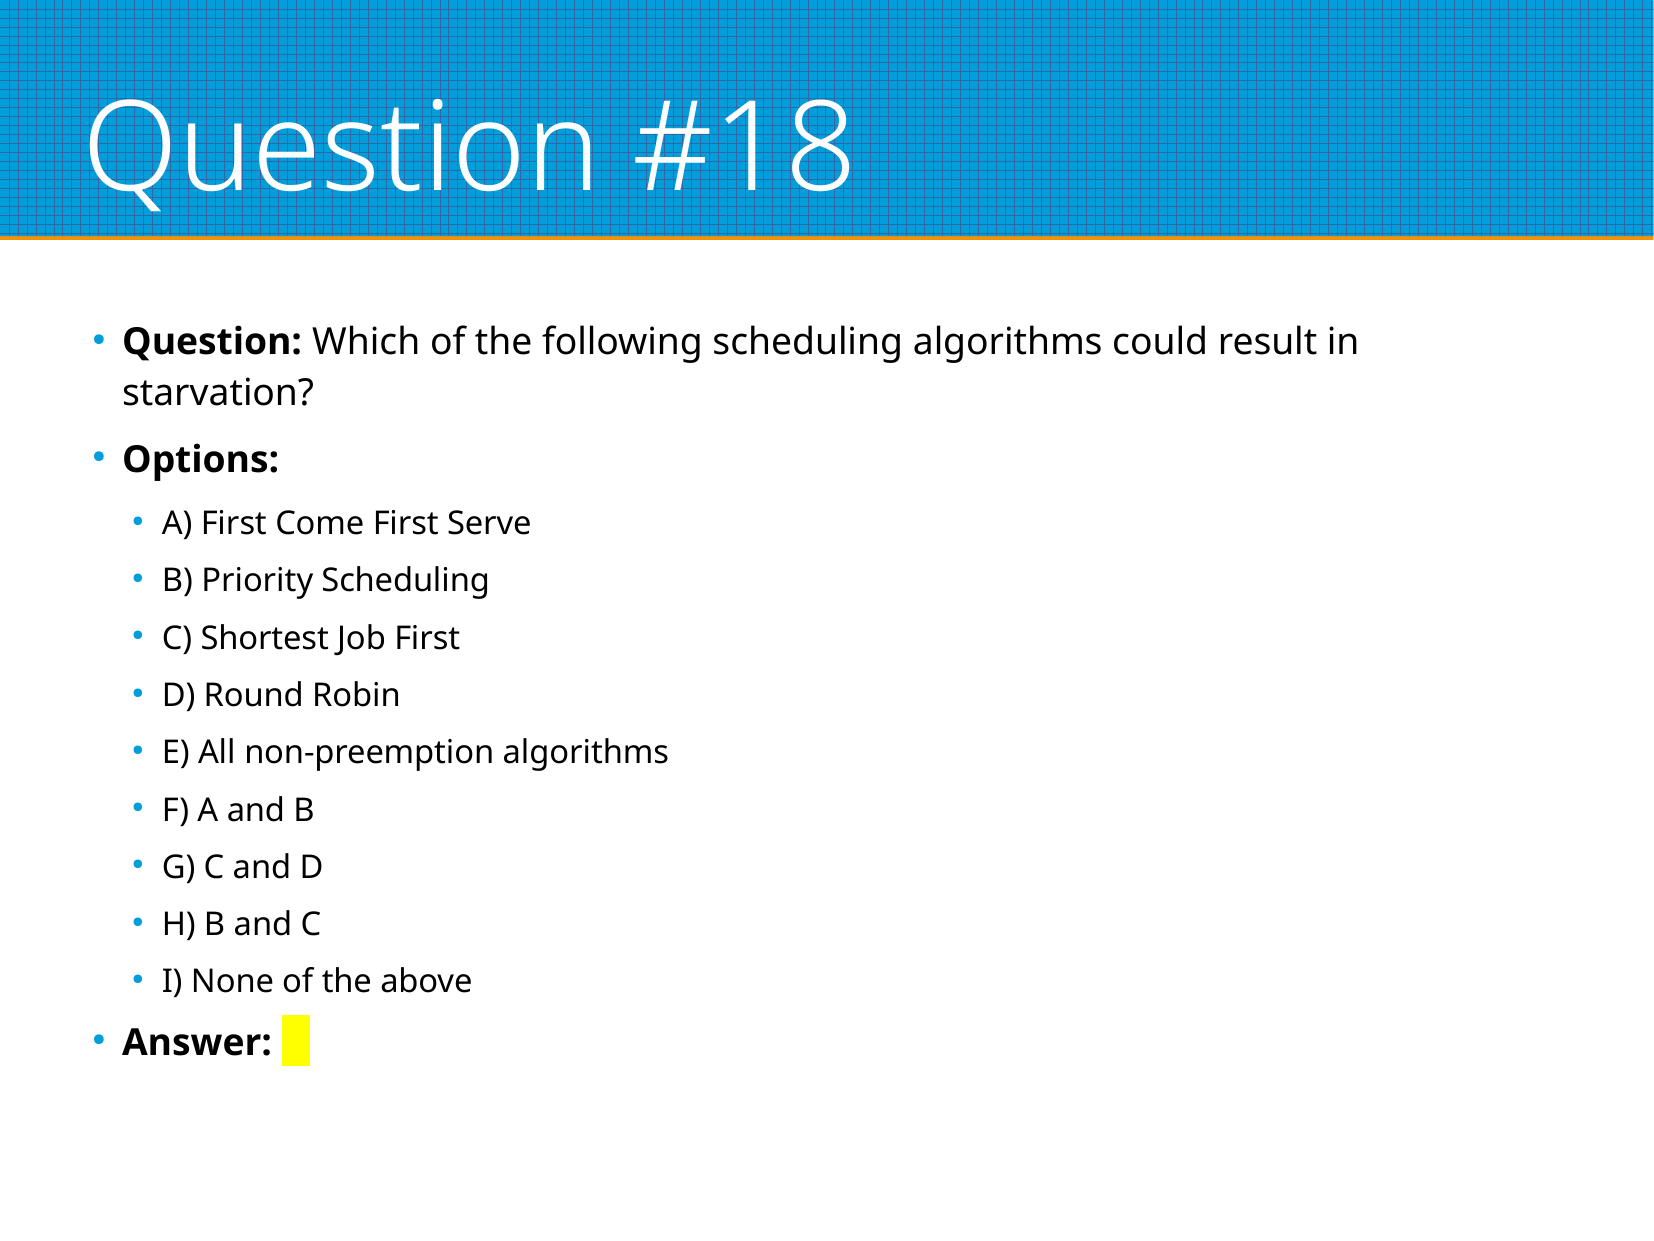

# Question #18
Question: Which of the following scheduling algorithms could result in starvation?
Options:
A) First Come First Serve
B) Priority Scheduling
C) Shortest Job First
D) Round Robin
E) All non-preemption algorithms
F) A and B
G) C and D
H) B and C
I) None of the above
Answer: H